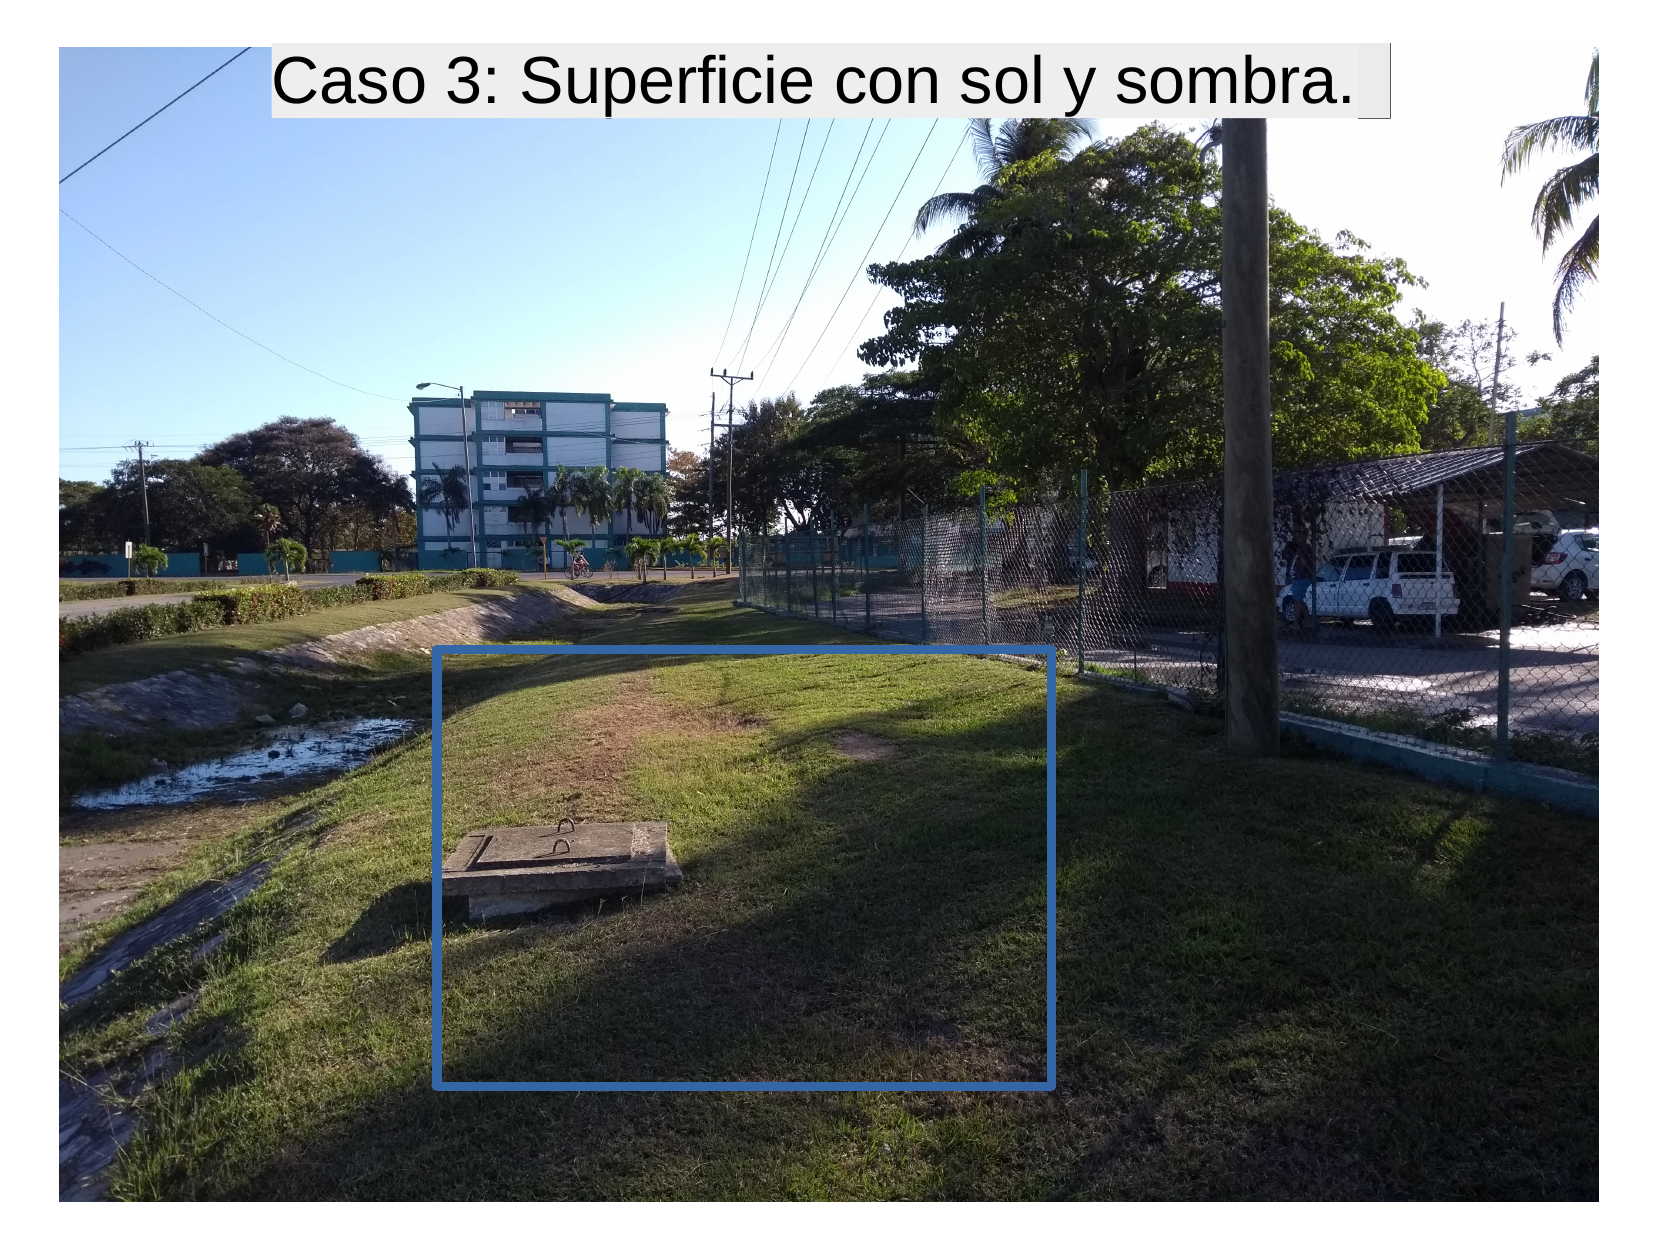

Caso 3: Superficie con sol y sombra.
# 7. PRUEBA DE FUNCIONAMIENTO